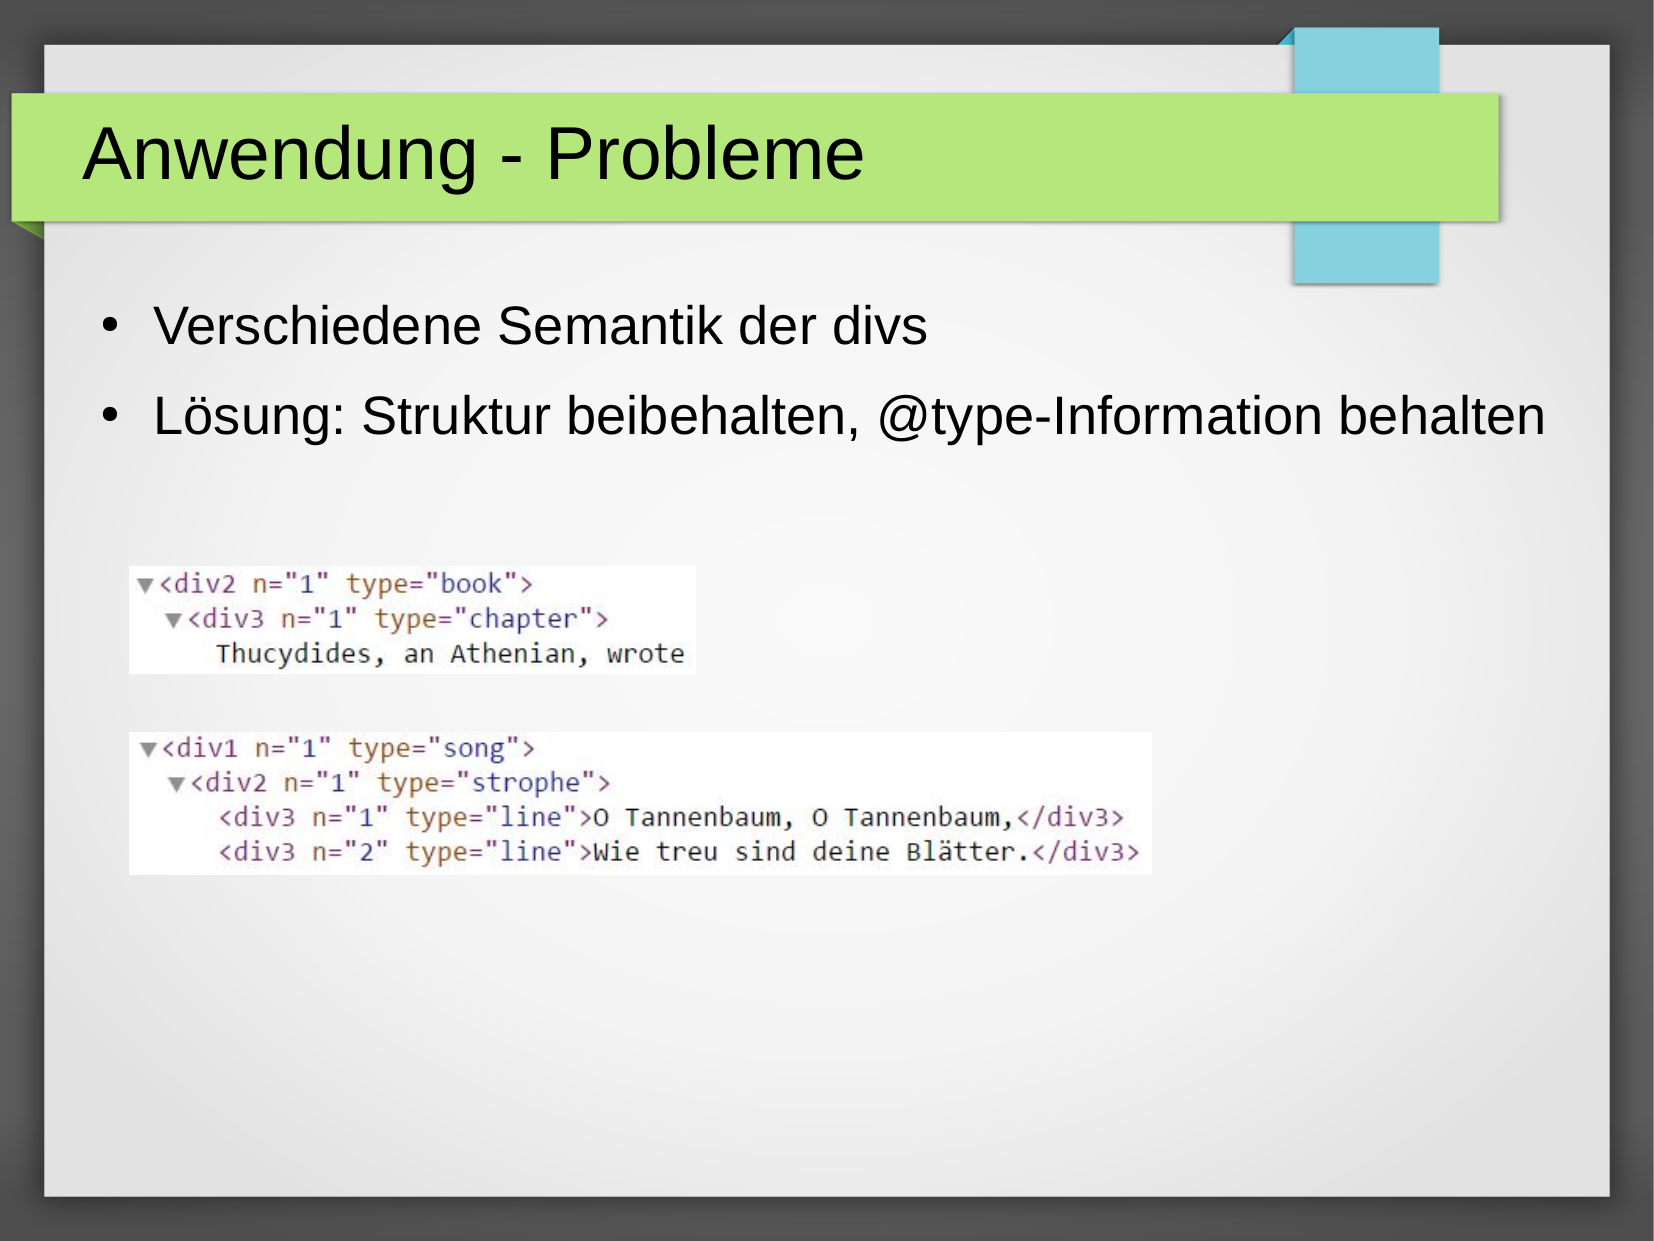

# Anwendung - Probleme
Verschiedene Semantik der divs
Lösung: Struktur beibehalten, @type-Information behalten